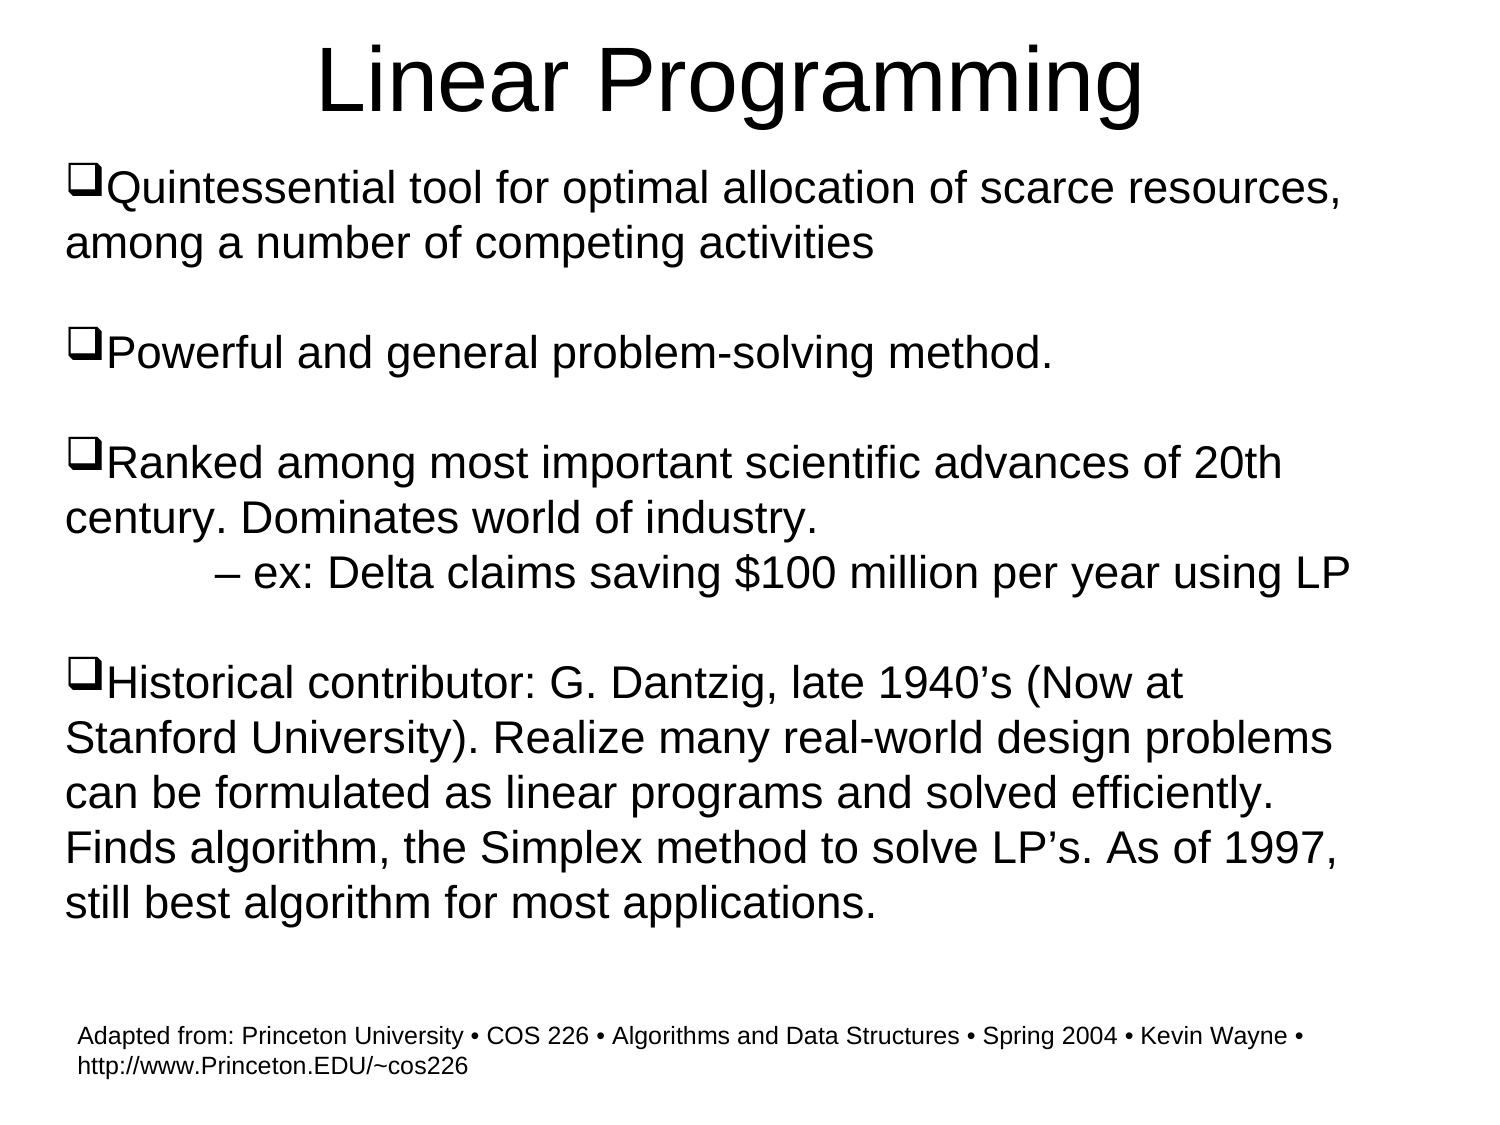

Linear Programming
Quintessential tool for optimal allocation of scarce resources, among a number of competing activities
Powerful and general problem-solving method.
Ranked among most important scientific advances of 20th century. Dominates world of industry.
	– ex: Delta claims saving $100 million per year using LP
Historical contributor: G. Dantzig, late 1940’s (Now at Stanford University). Realize many real-world design problems can be formulated as linear programs and solved efficiently. Finds algorithm, the Simplex method to solve LP’s. As of 1997, still best algorithm for most applications.
Adapted from: Princeton University • COS 226 • Algorithms and Data Structures • Spring 2004 • Kevin Wayne • http://www.Princeton.EDU/~cos226